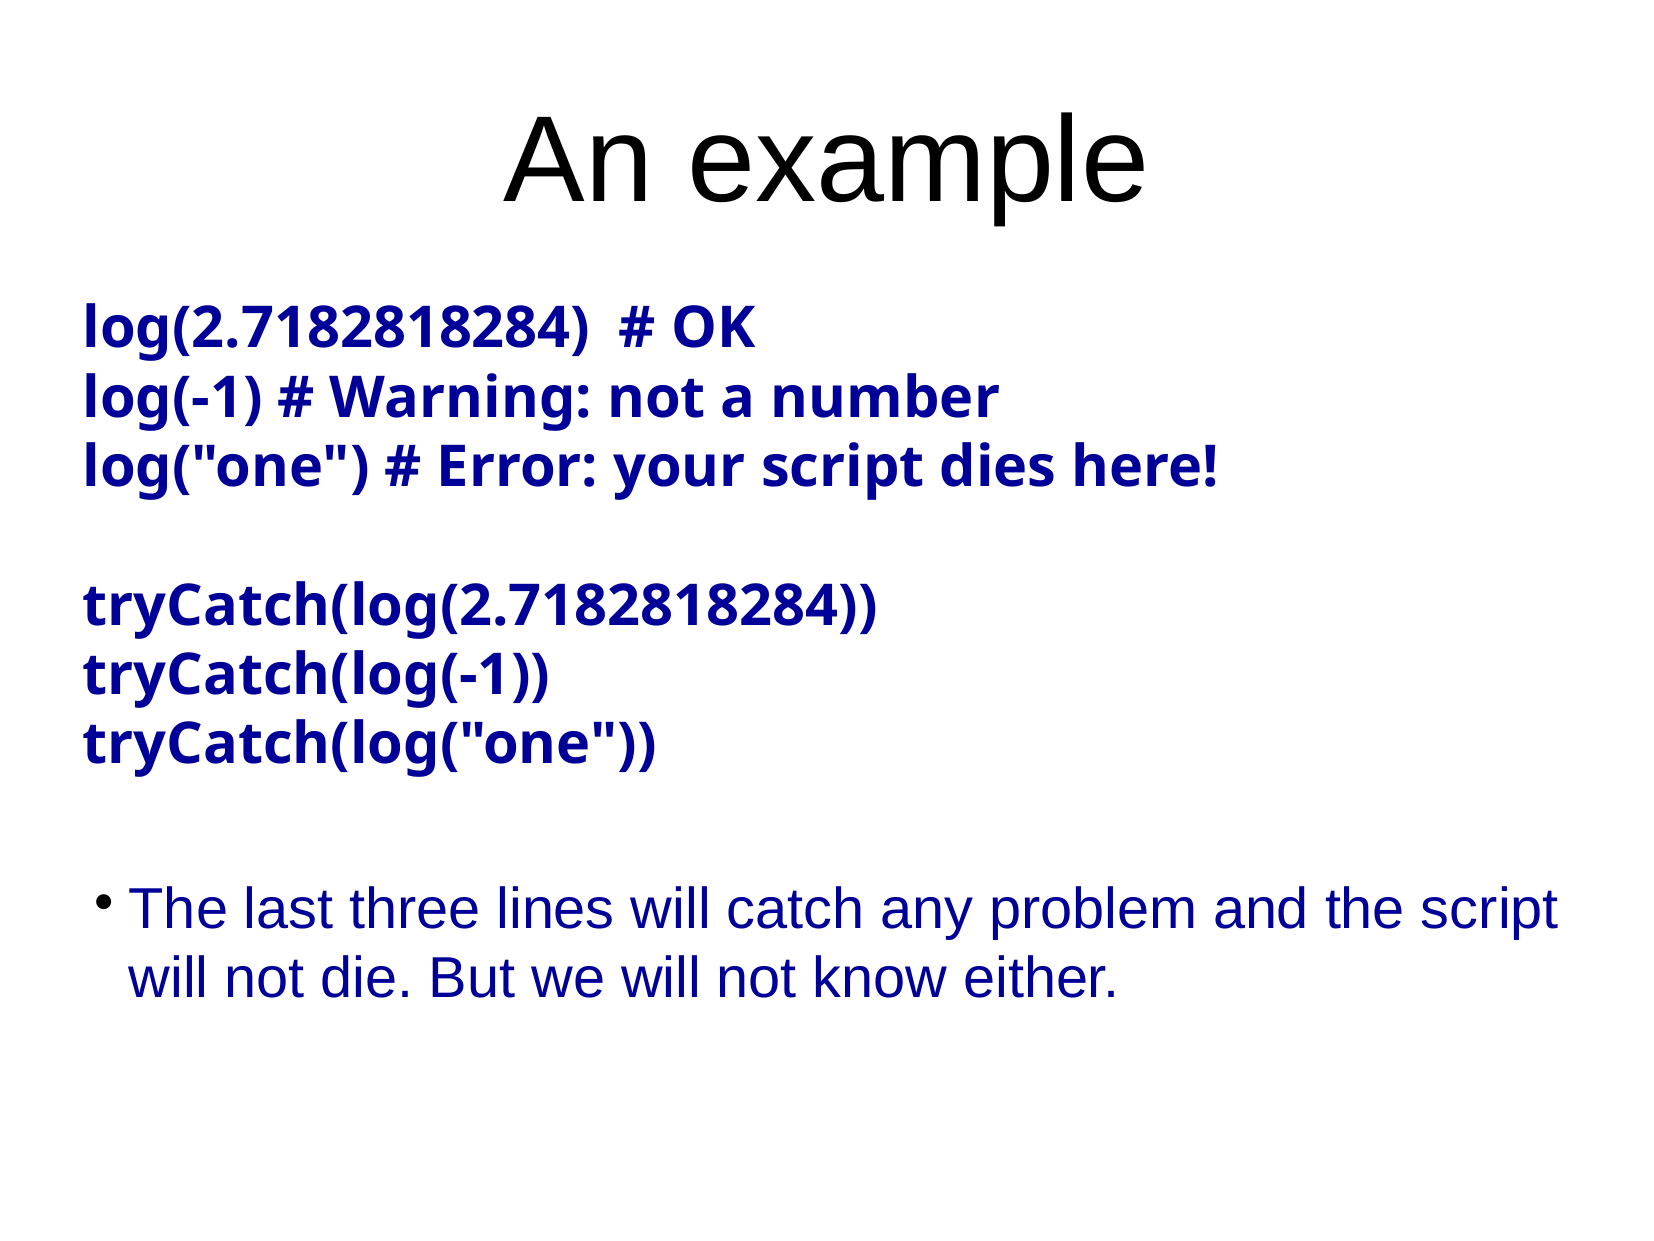

An example
log(2.7182818284)	# OK
log(-1)	# Warning: not a number
log("one") # Error: your script dies here!
tryCatch(log(2.7182818284))
tryCatch(log(-1))
tryCatch(log("one"))
The last three lines will catch any problem and the script will not die. But we will not know either.